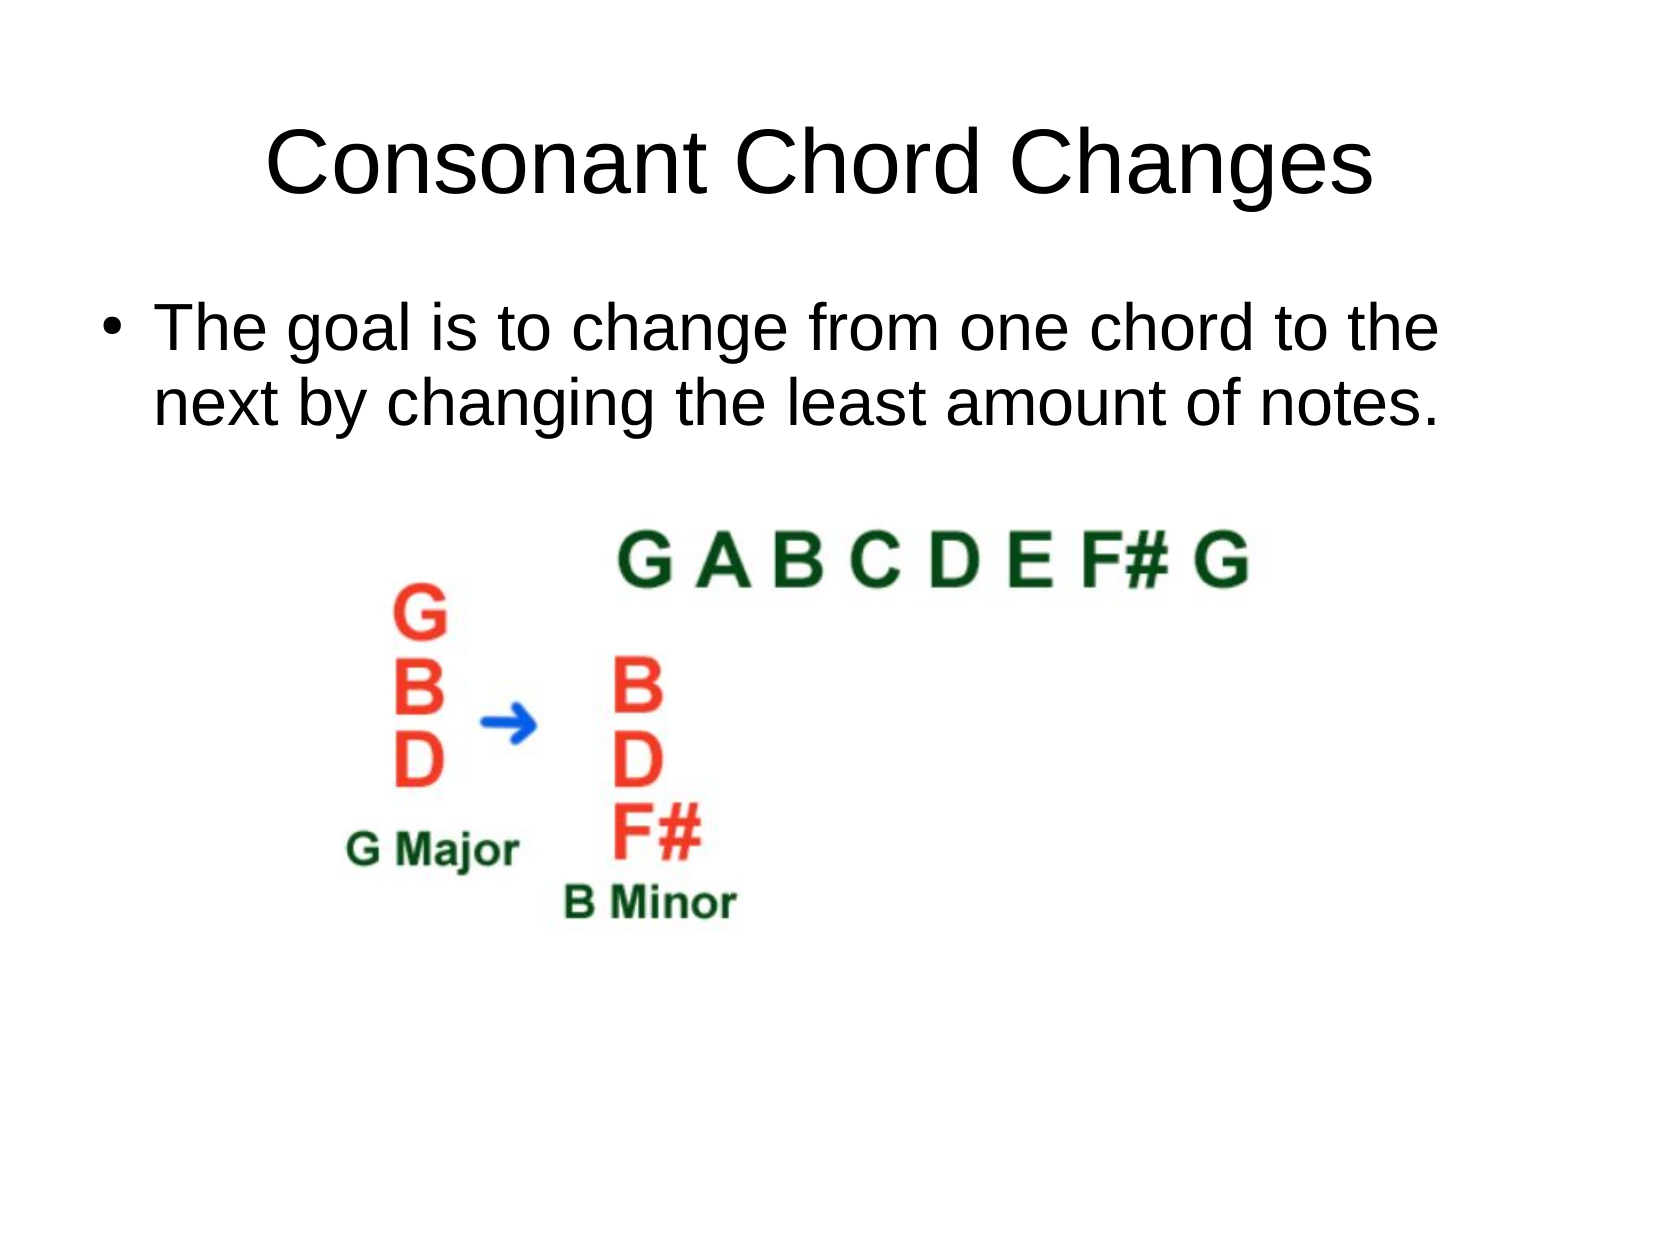

# Consonant Chord Changes
The goal is to change from one chord to the next by changing the least amount of notes.